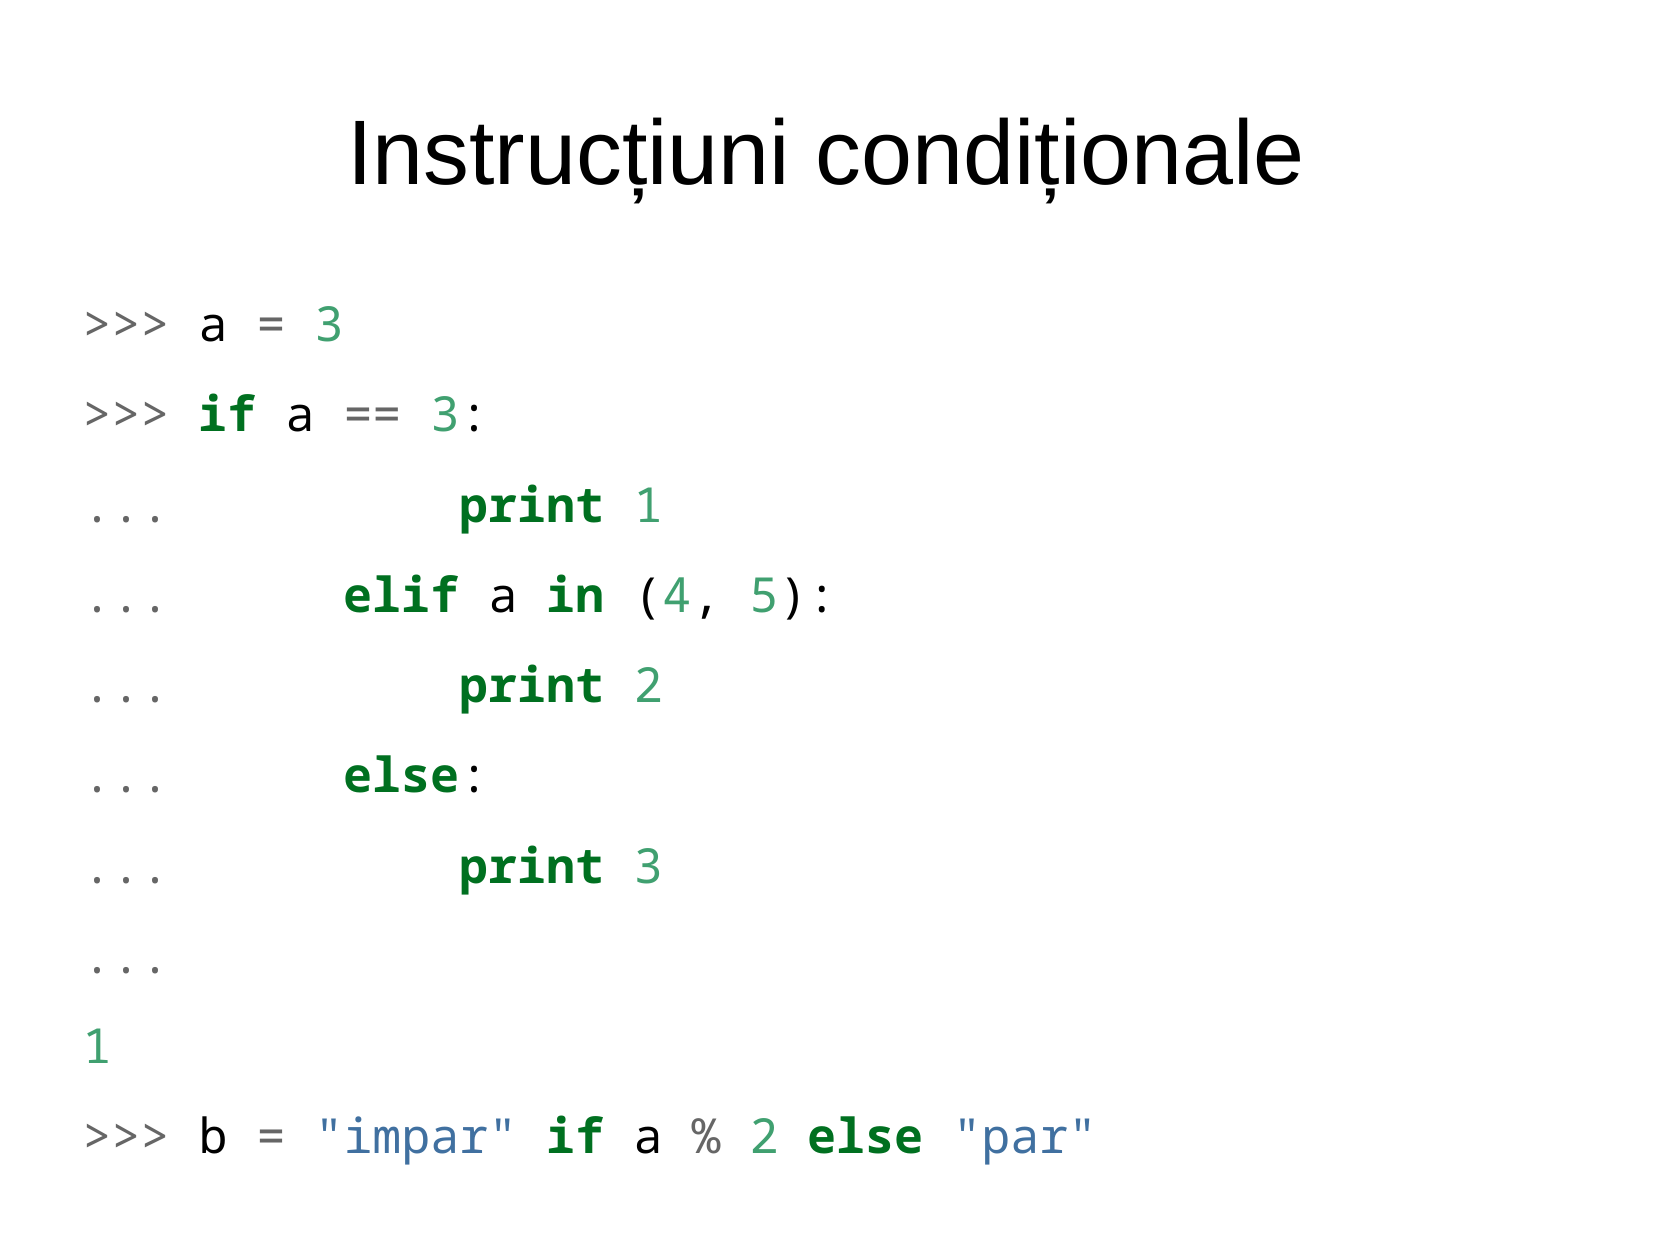

# Instrucțiuni condiționale
>>> a = 3
>>> if a == 3:
... print 1
... elif a in (4, 5):
... print 2
... else:
... print 3
...
1
>>> b = "impar" if a % 2 else "par"